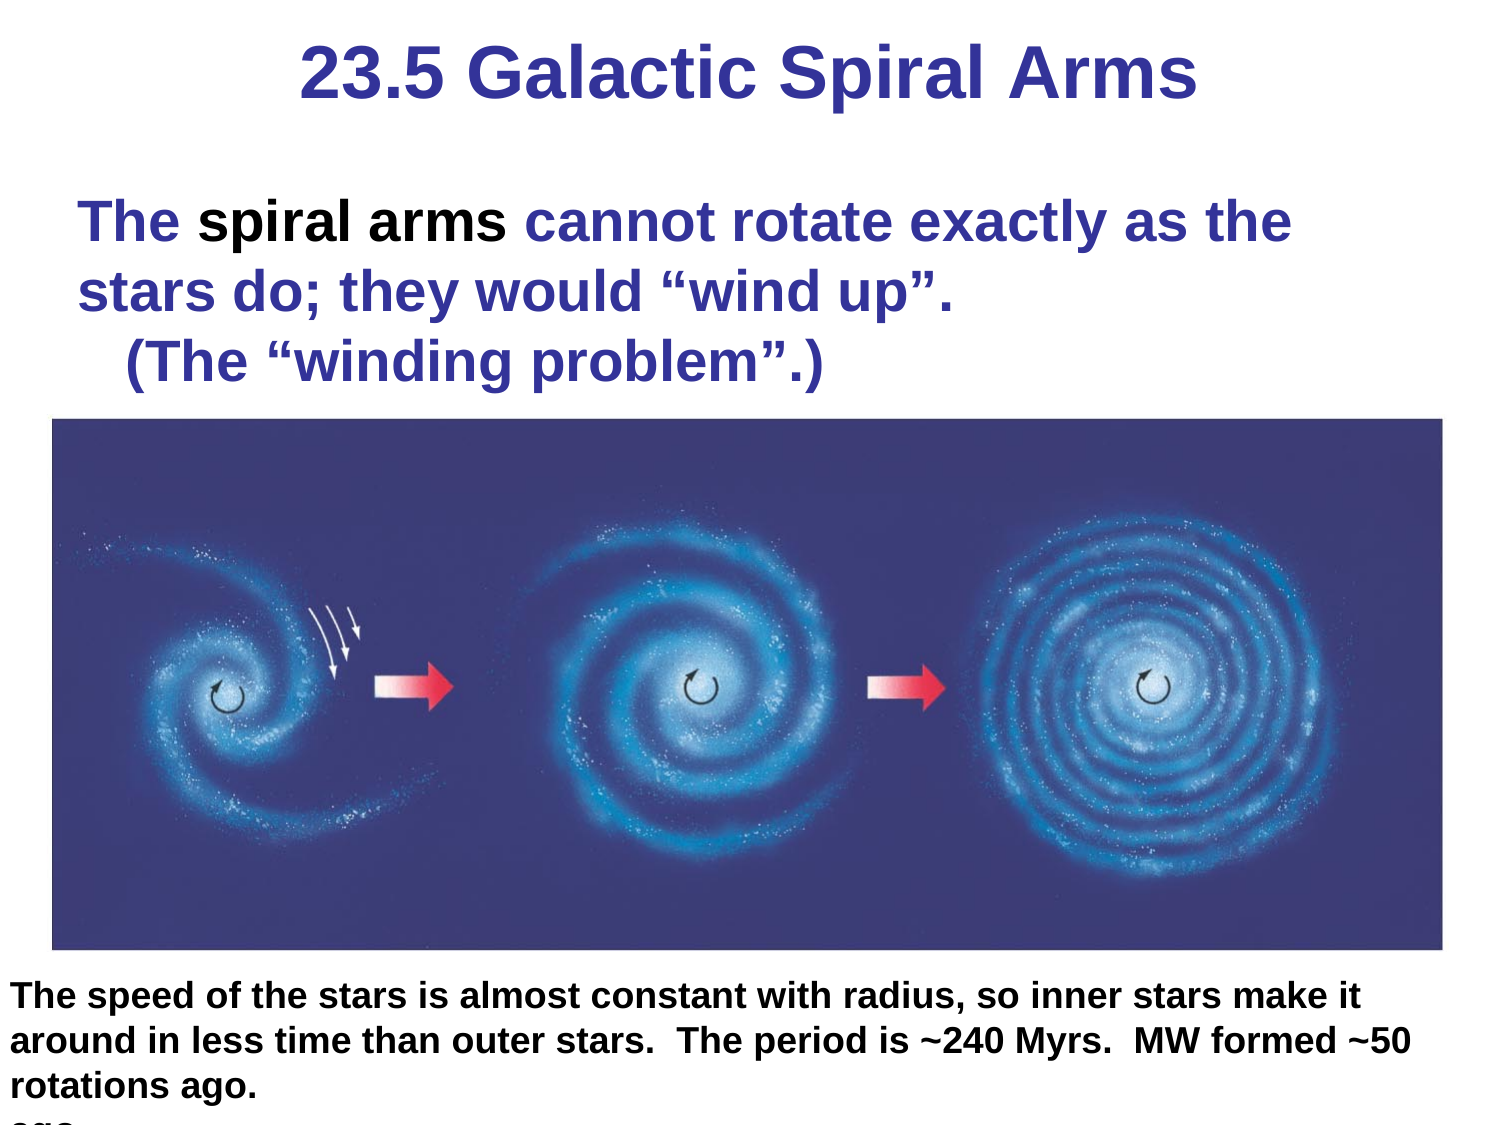

# 23.5 Galactic Spiral Arms
The spiral arms cannot rotate exactly as the stars do; they would “wind up”.
 (The “winding problem”.)
The speed of the stars is almost constant with radius, so inner stars make it around in less time than outer stars. The period is ~240 Myrs. MW formed ~50 rotations ago.
ago.